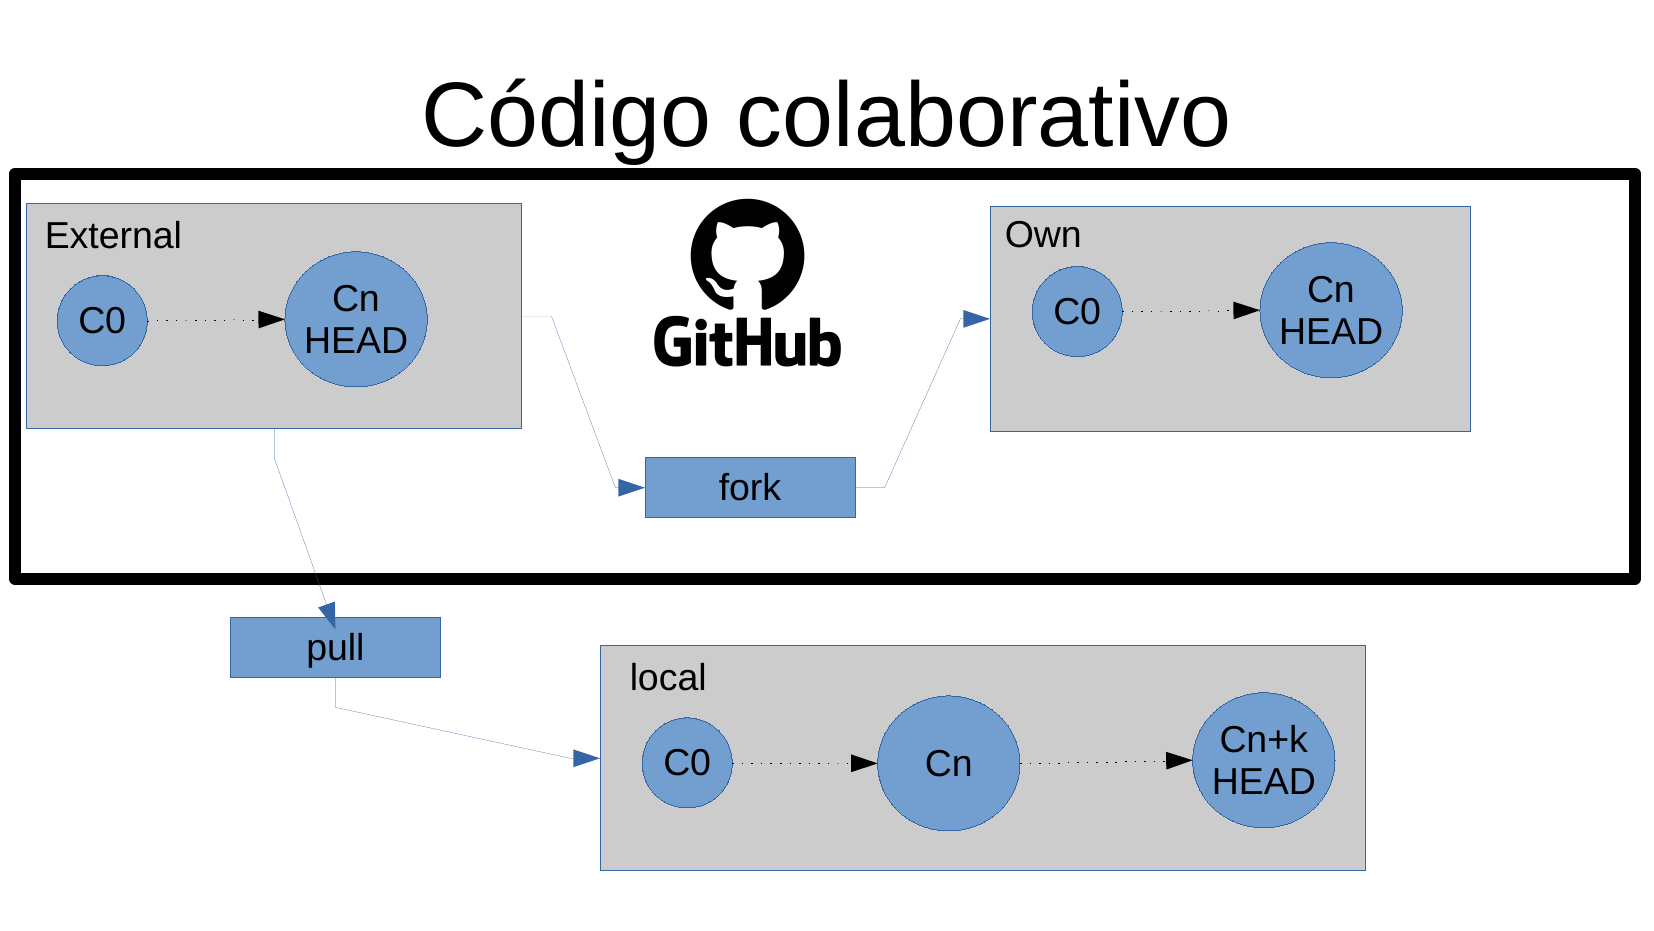

# Código colaborativo
Own
External
Cn
HEAD
Cn
HEAD
C0
C0
C0
C0
fork
pull
local
Cn+k
HEAD
Cn
C0
C0